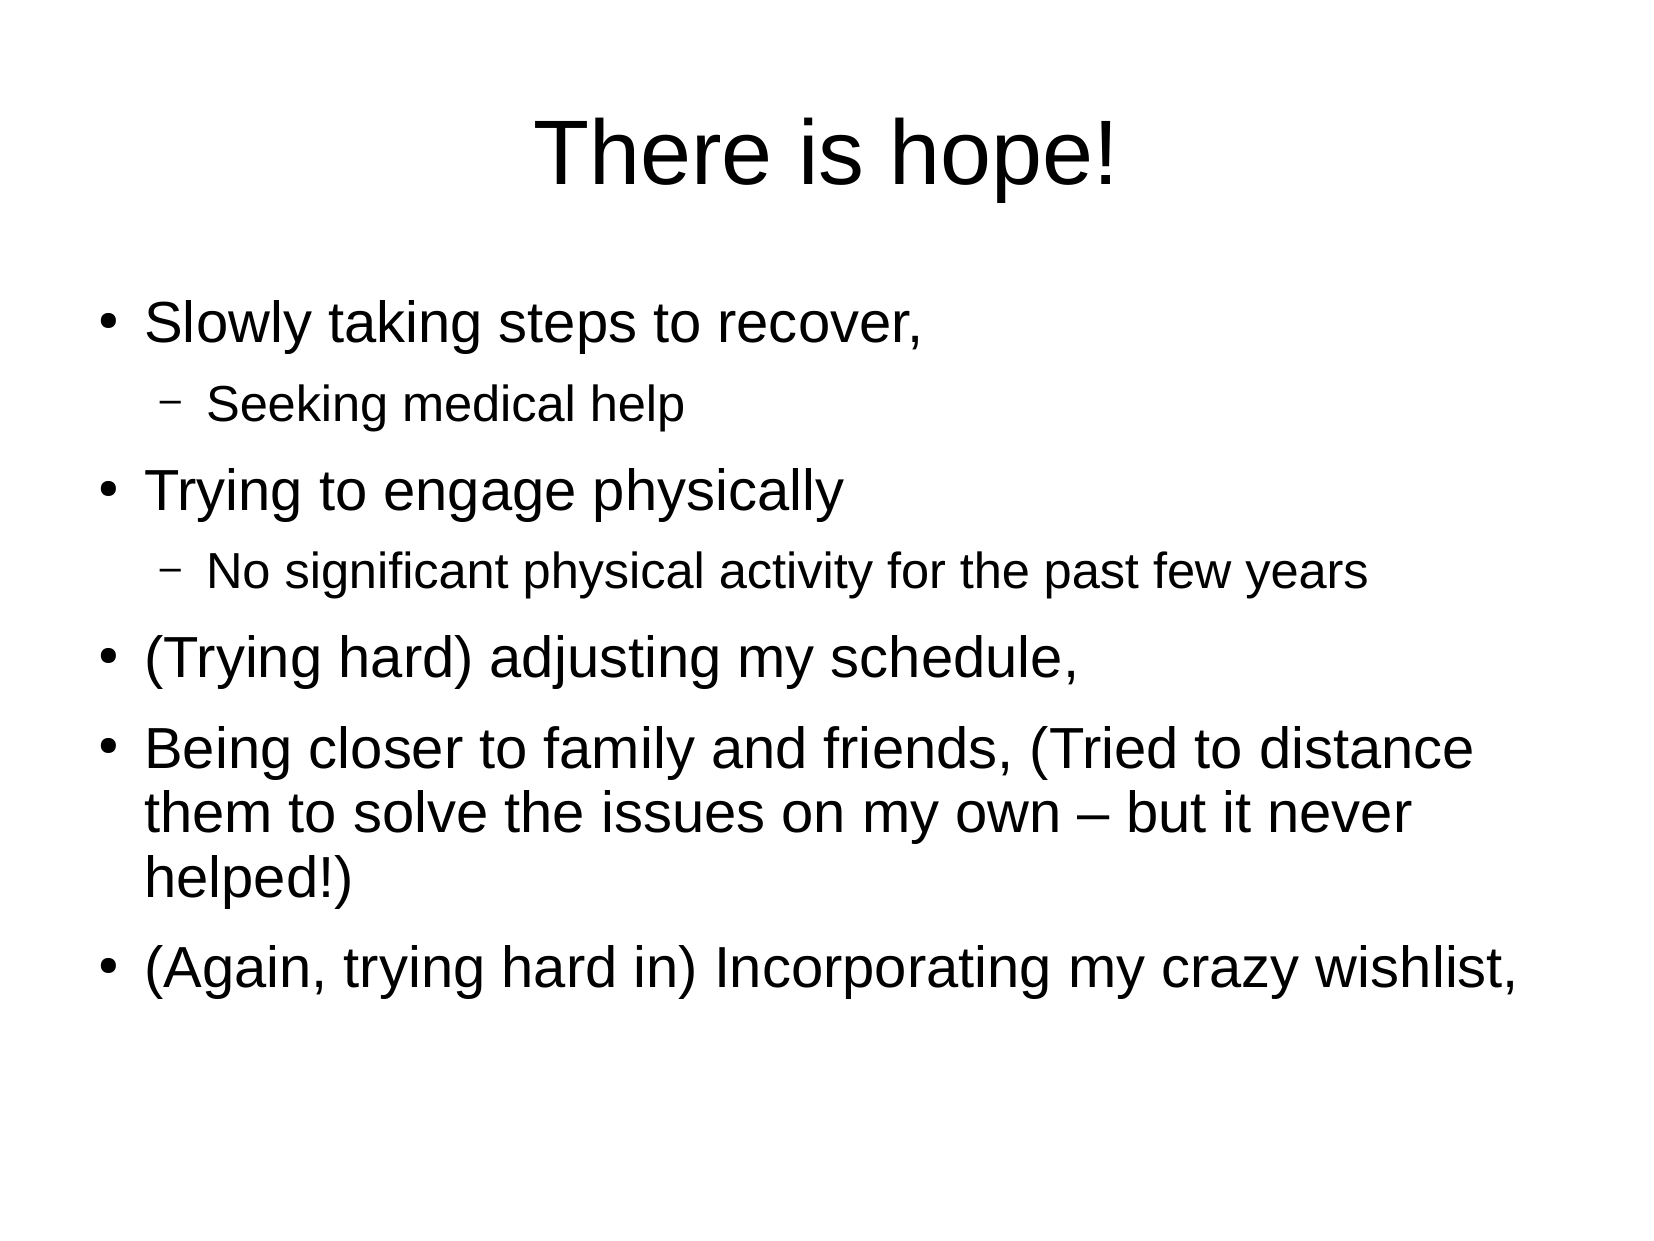

# There is hope!
Slowly taking steps to recover,
Seeking medical help
Trying to engage physically
No significant physical activity for the past few years
(Trying hard) adjusting my schedule,
Being closer to family and friends, (Tried to distance them to solve the issues on my own – but it never helped!)
(Again, trying hard in) Incorporating my crazy wishlist,